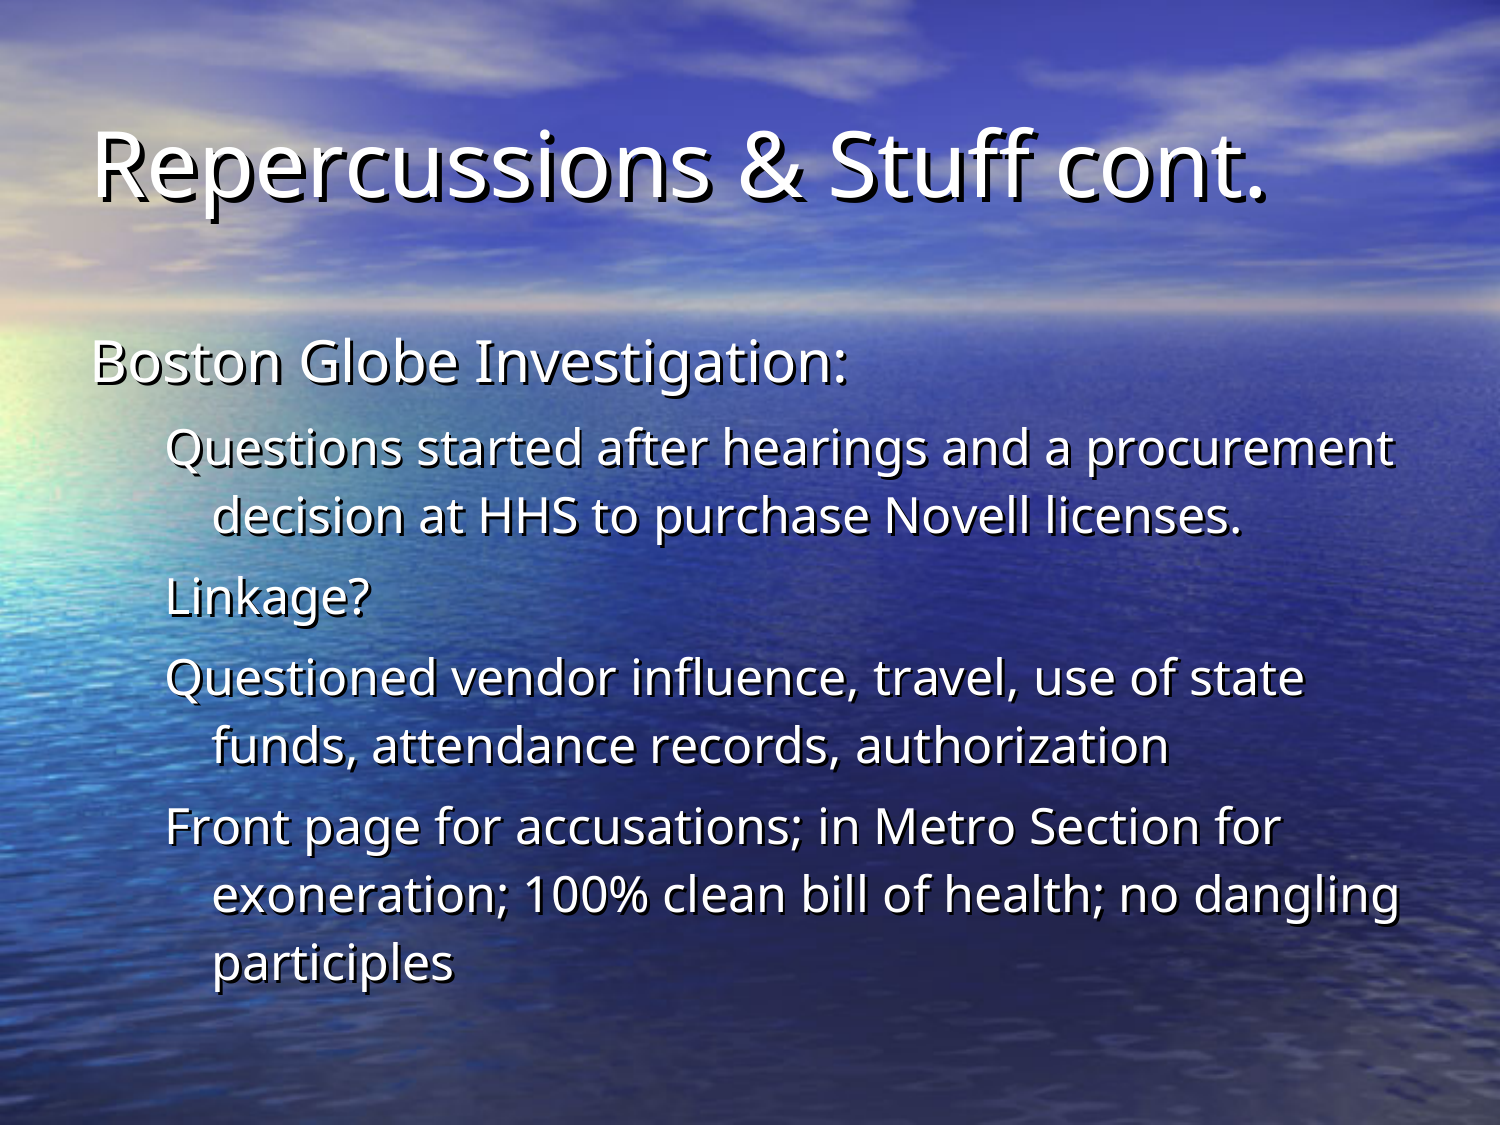

# Repercussions & Stuff cont.
Boston Globe Investigation:
Questions started after hearings and a procurement decision at HHS to purchase Novell licenses.
Linkage?
Questioned vendor influence, travel, use of state funds, attendance records, authorization
Front page for accusations; in Metro Section for exoneration; 100% clean bill of health; no dangling participles